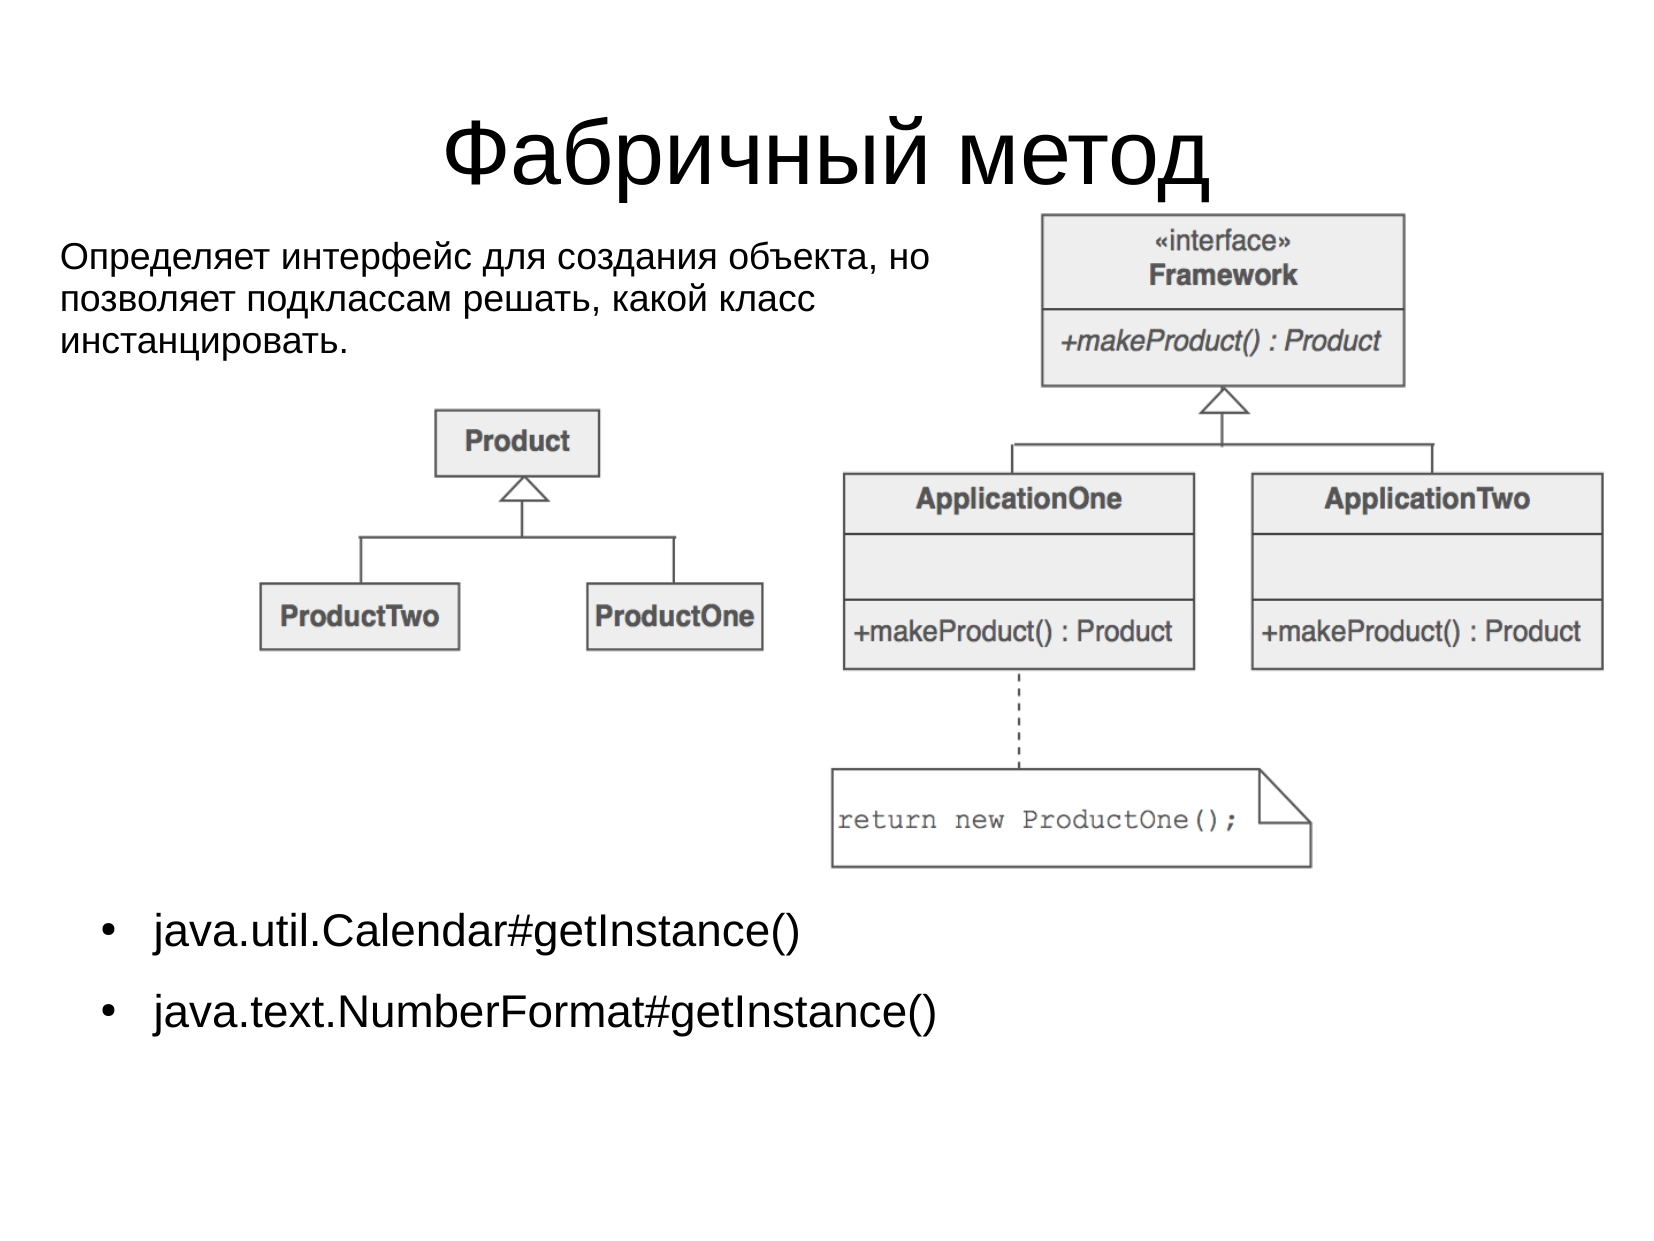

# Фабричный метод
Определяет интерфейс для создания объекта, но позволяет подклассам решать, какой класс инстанцировать.
java.util.Calendar#getInstance()
java.text.NumberFormat#getInstance()